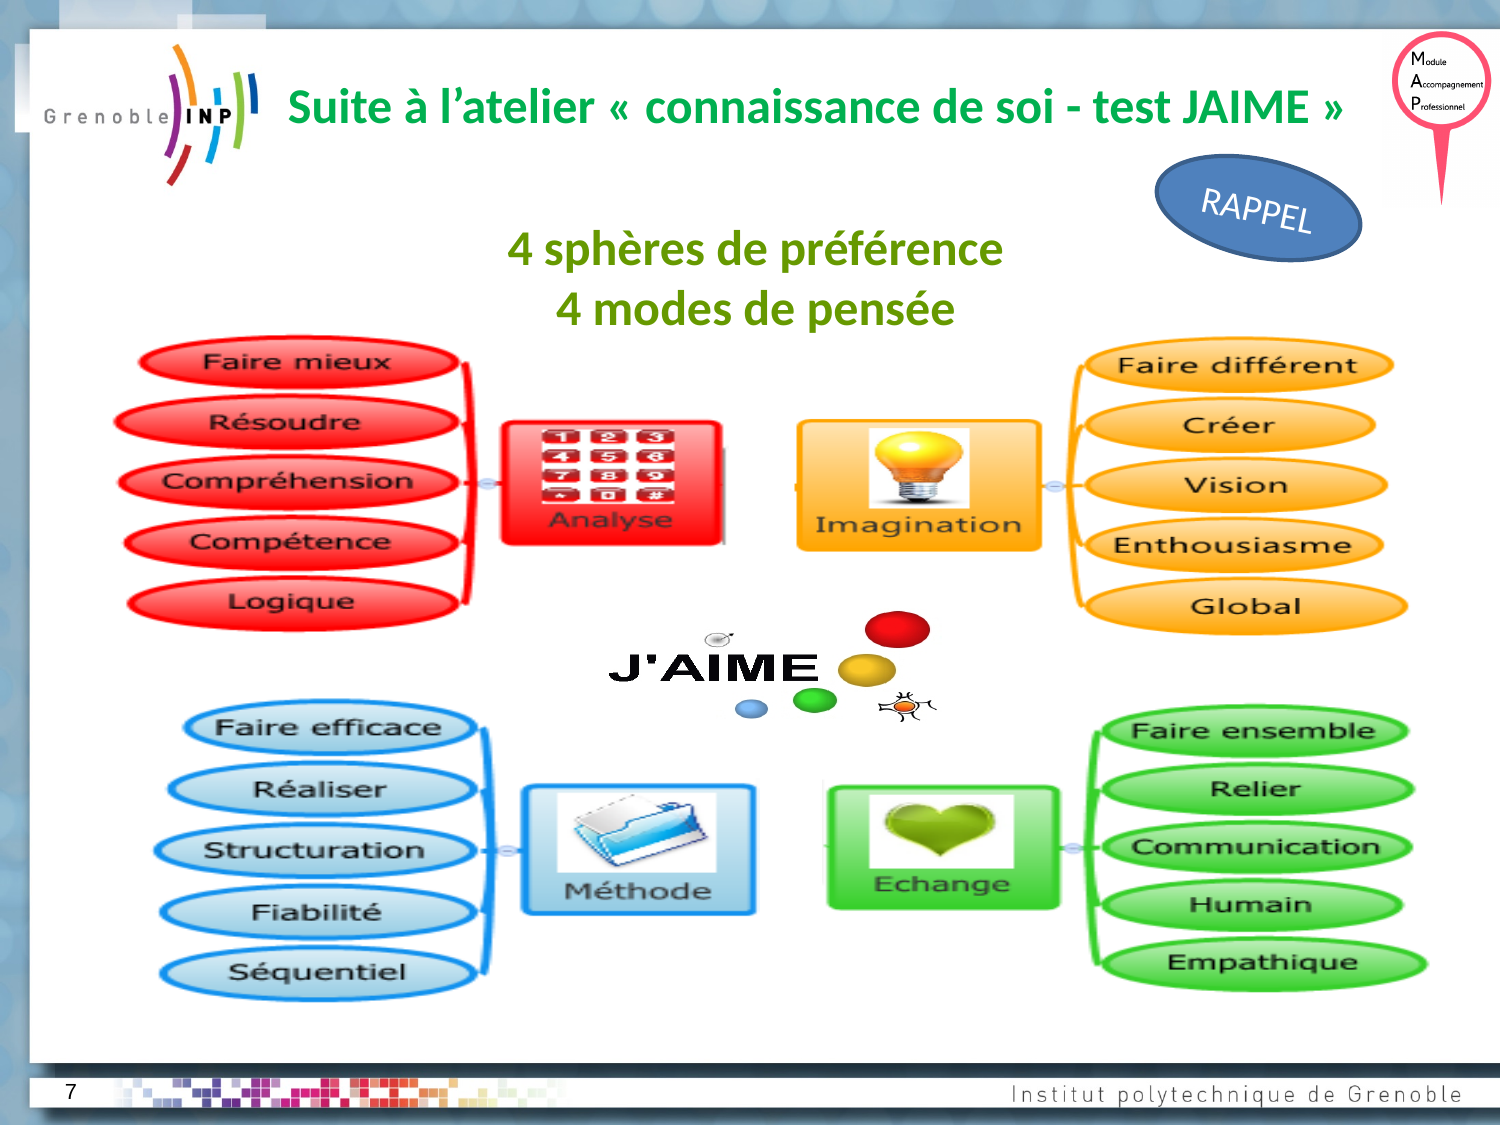

Suite à l’atelier « connaissance de soi - test JAIME »
RAPPEL
4 sphères de préférence
4 modes de pensée